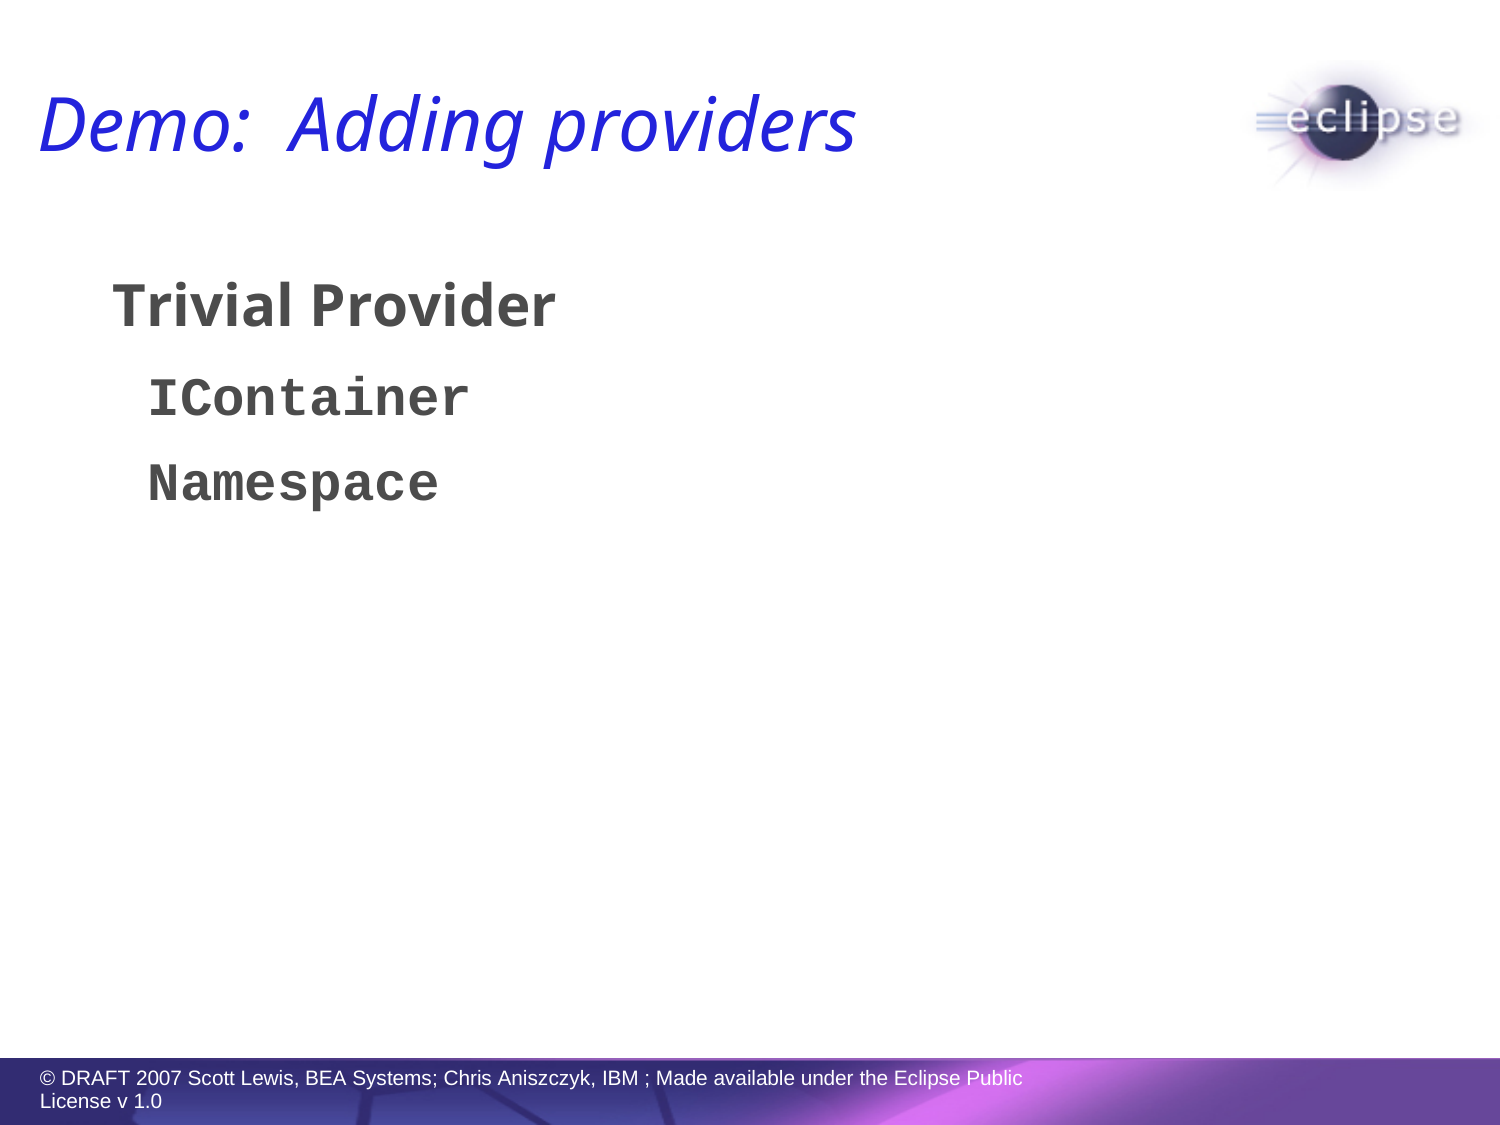

# Demo: Adding providers
Trivial Provider
IContainer
Namespace